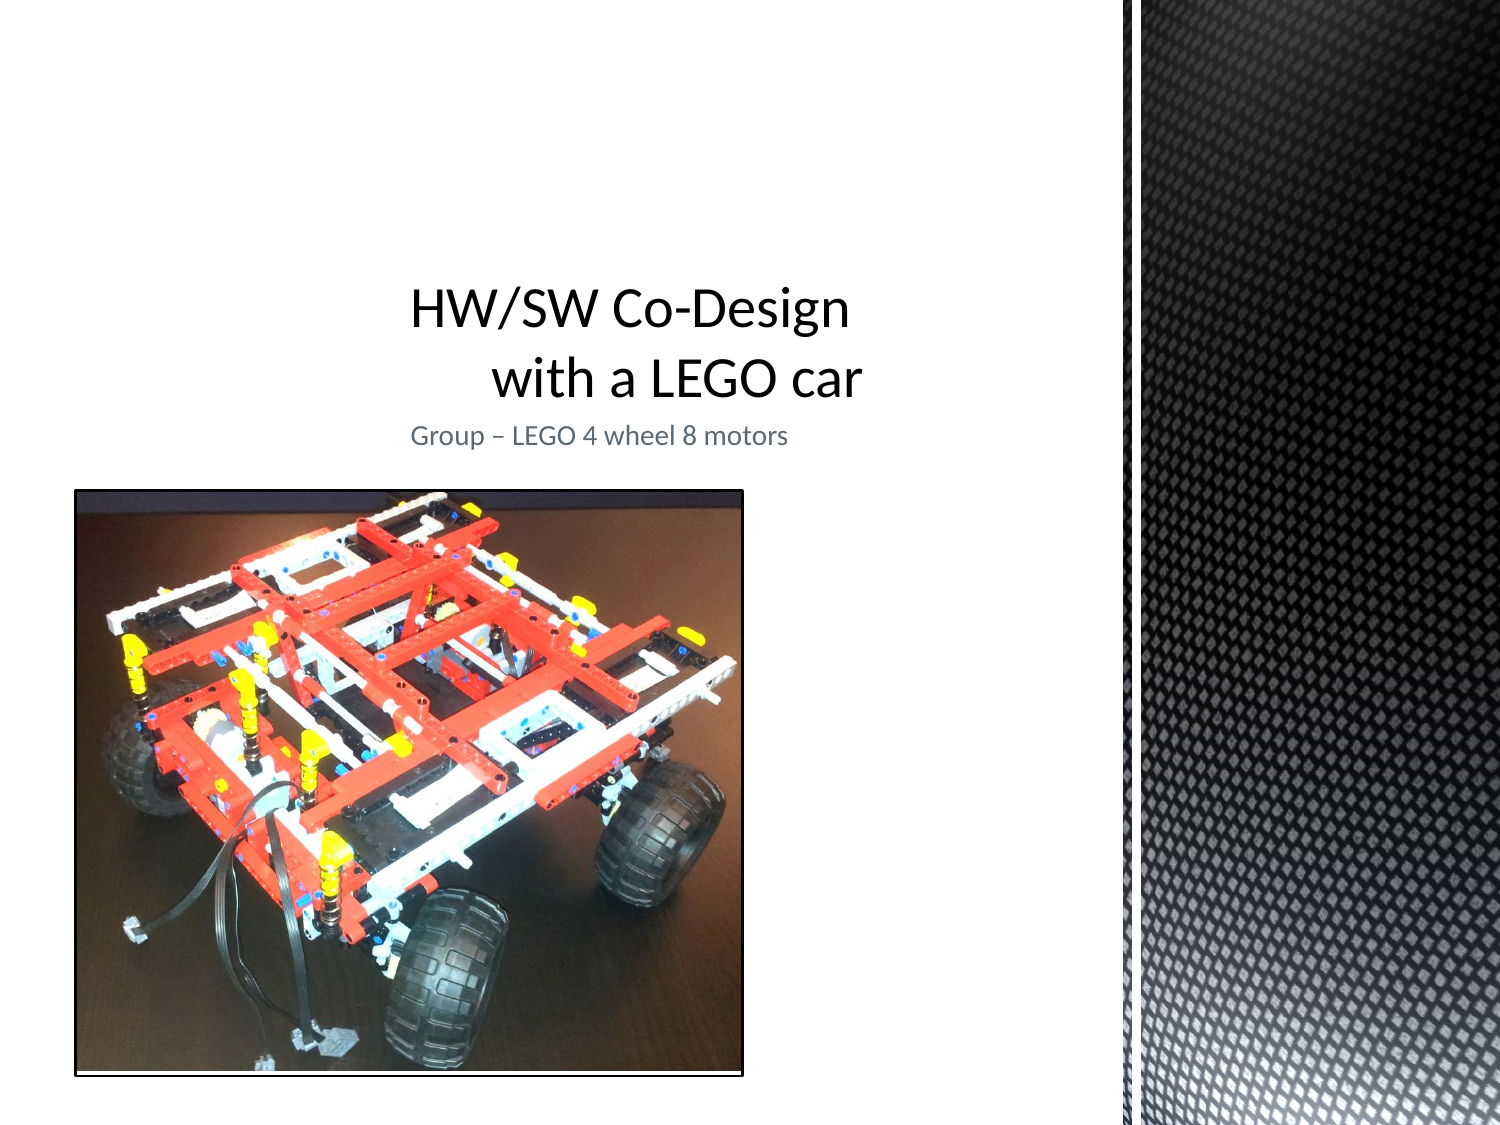

HW/SW Co-Design
with a LEGO car
# Group – LEGO 4 wheel 8 motors